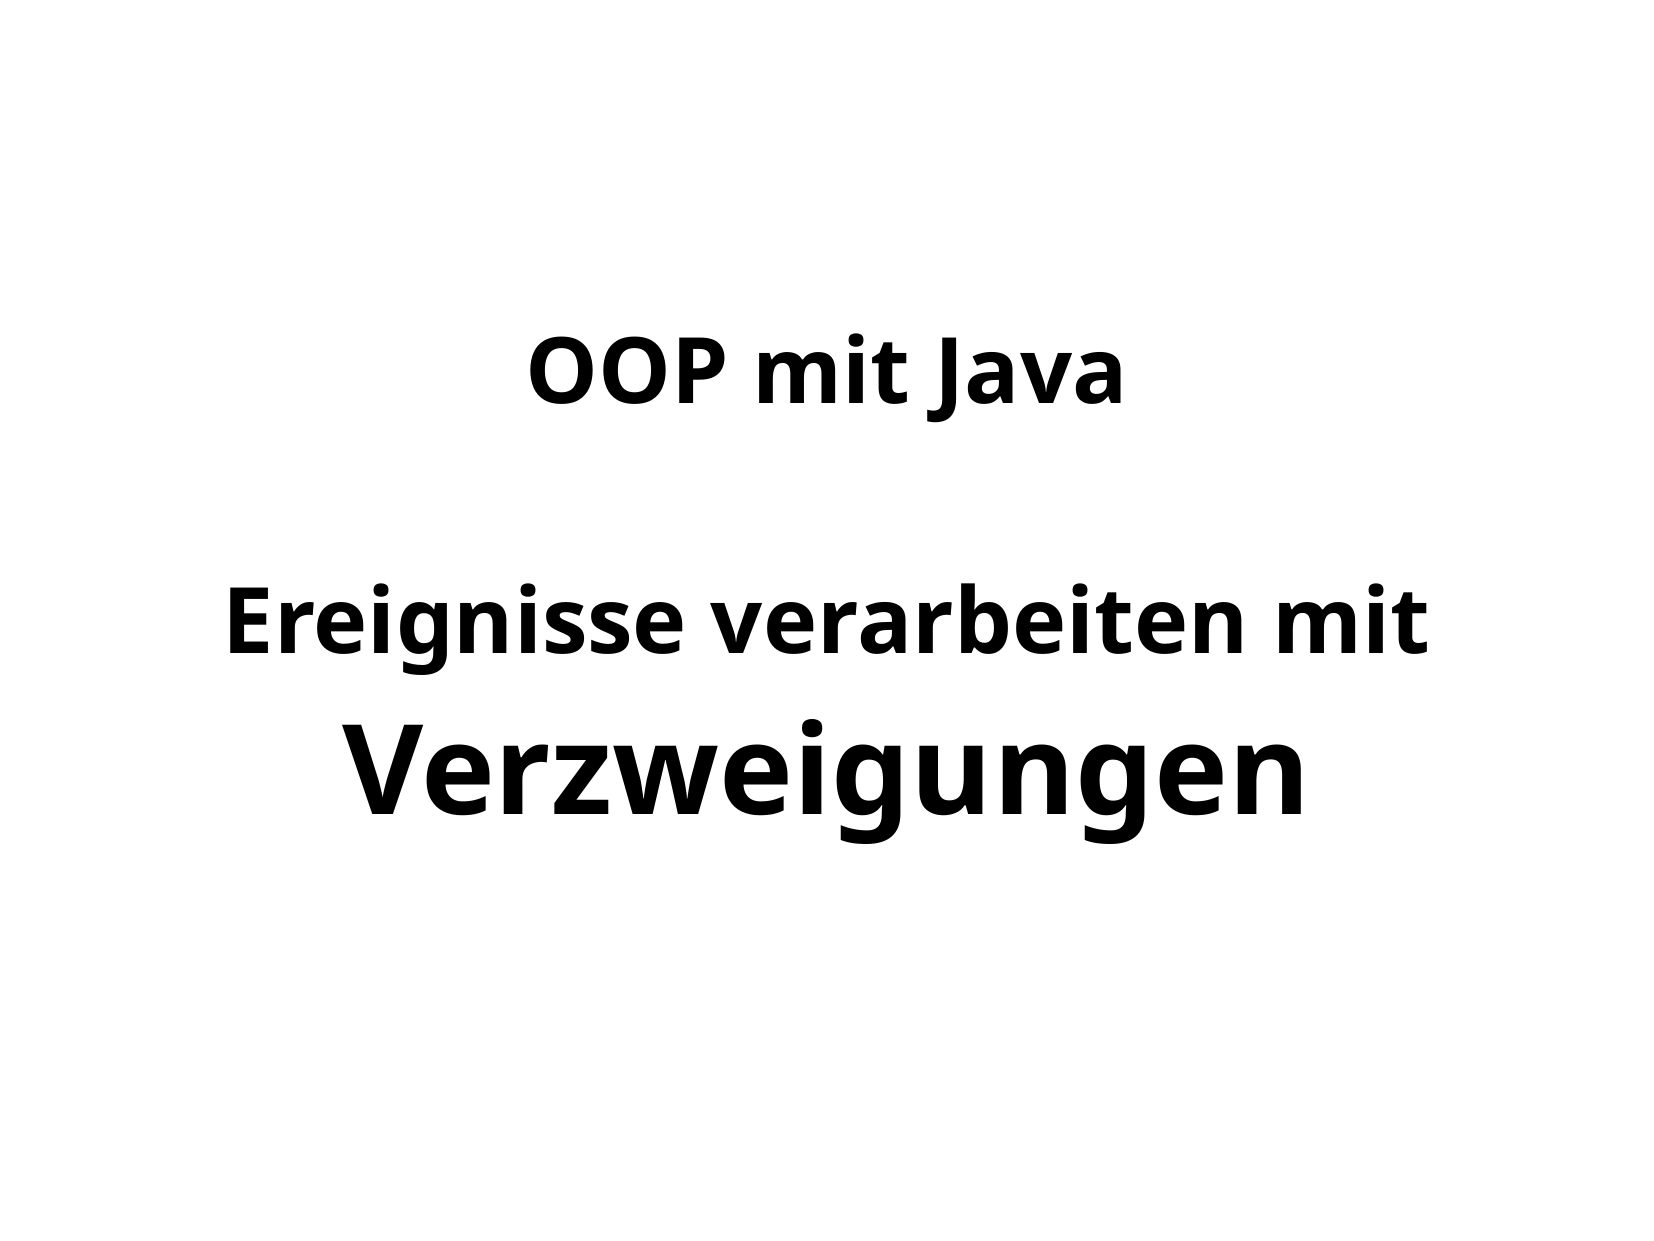

# OOP mit Java
Ereignisse verarbeiten mit
Verzweigungen